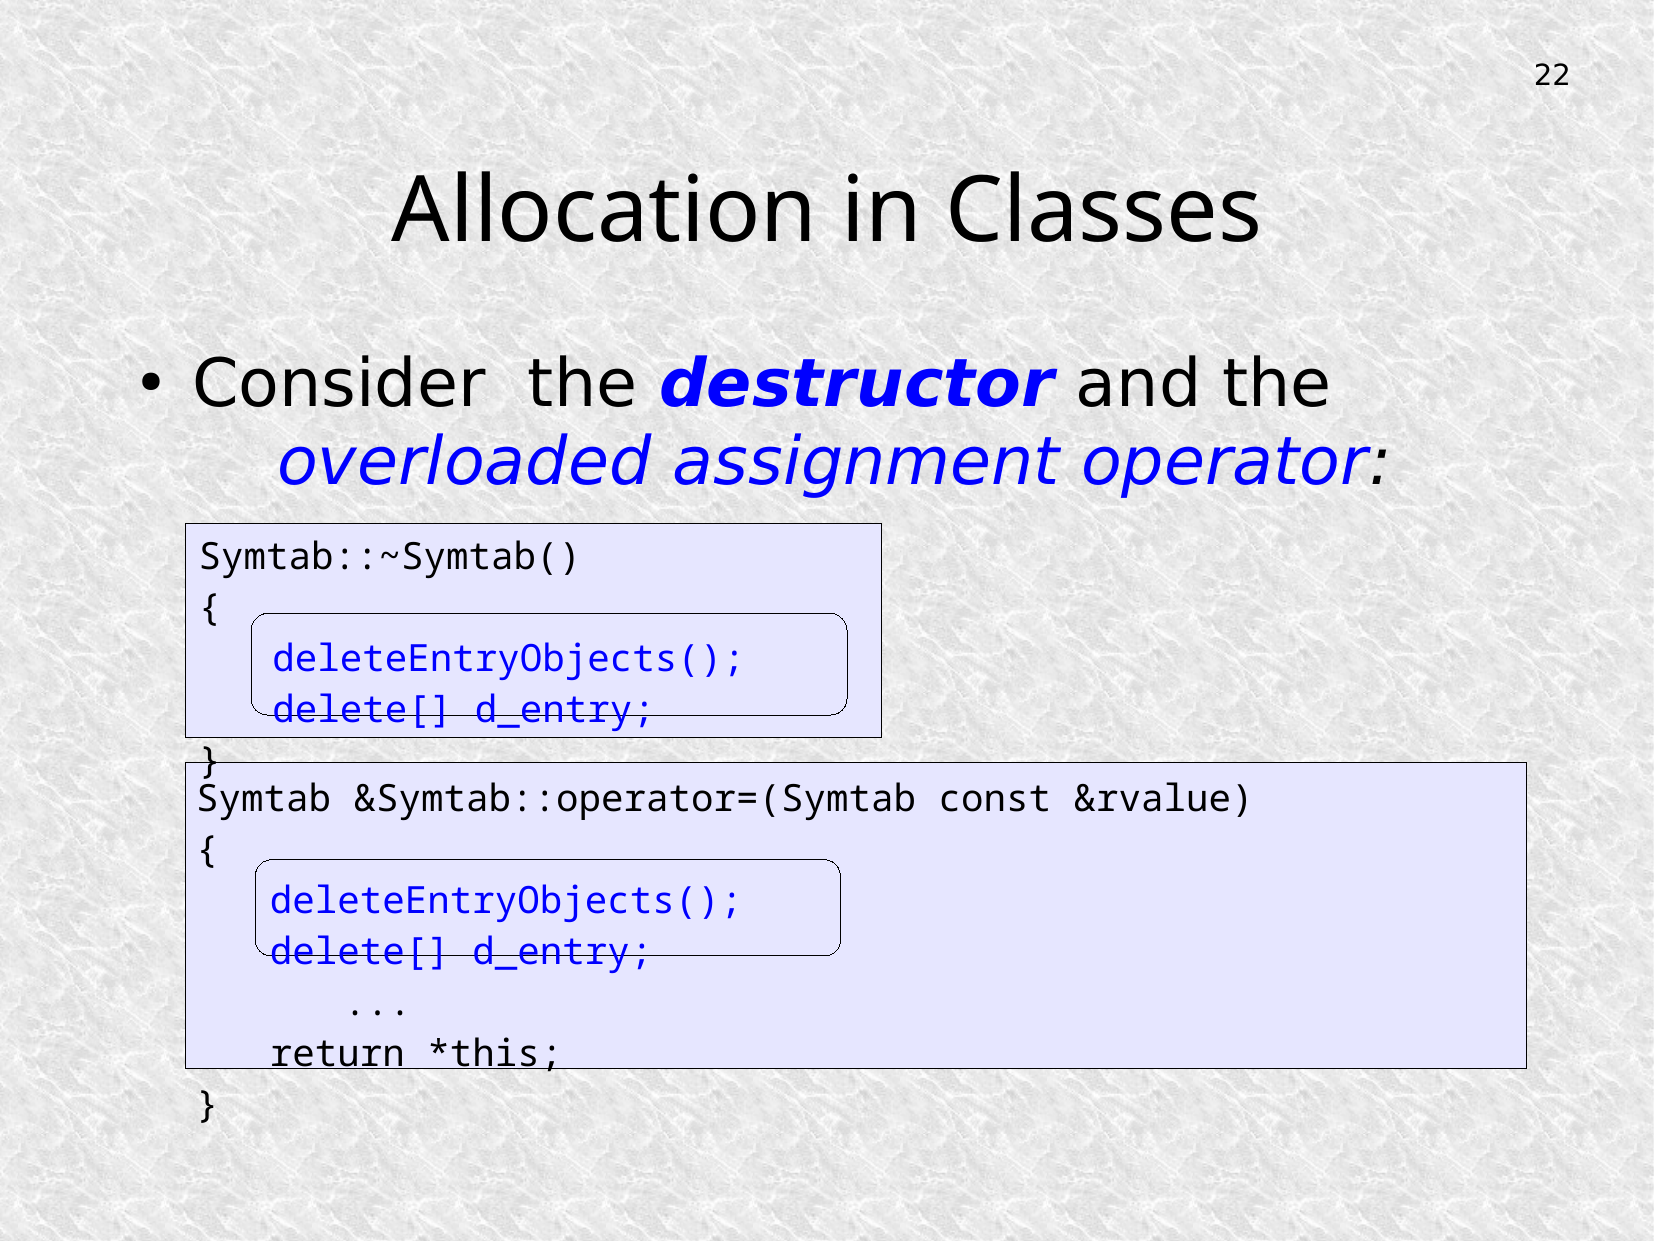

22
# Allocation in Classes
Consider the destructor and the
 overloaded assignment operator:
Symtab::~Symtab()
{
	deleteEntryObjects();
	delete[] d_entry;
}
Symtab &Symtab::operator=(Symtab const &rvalue)
{
	deleteEntryObjects();
	delete[] d_entry;
		...
	return *this;
}